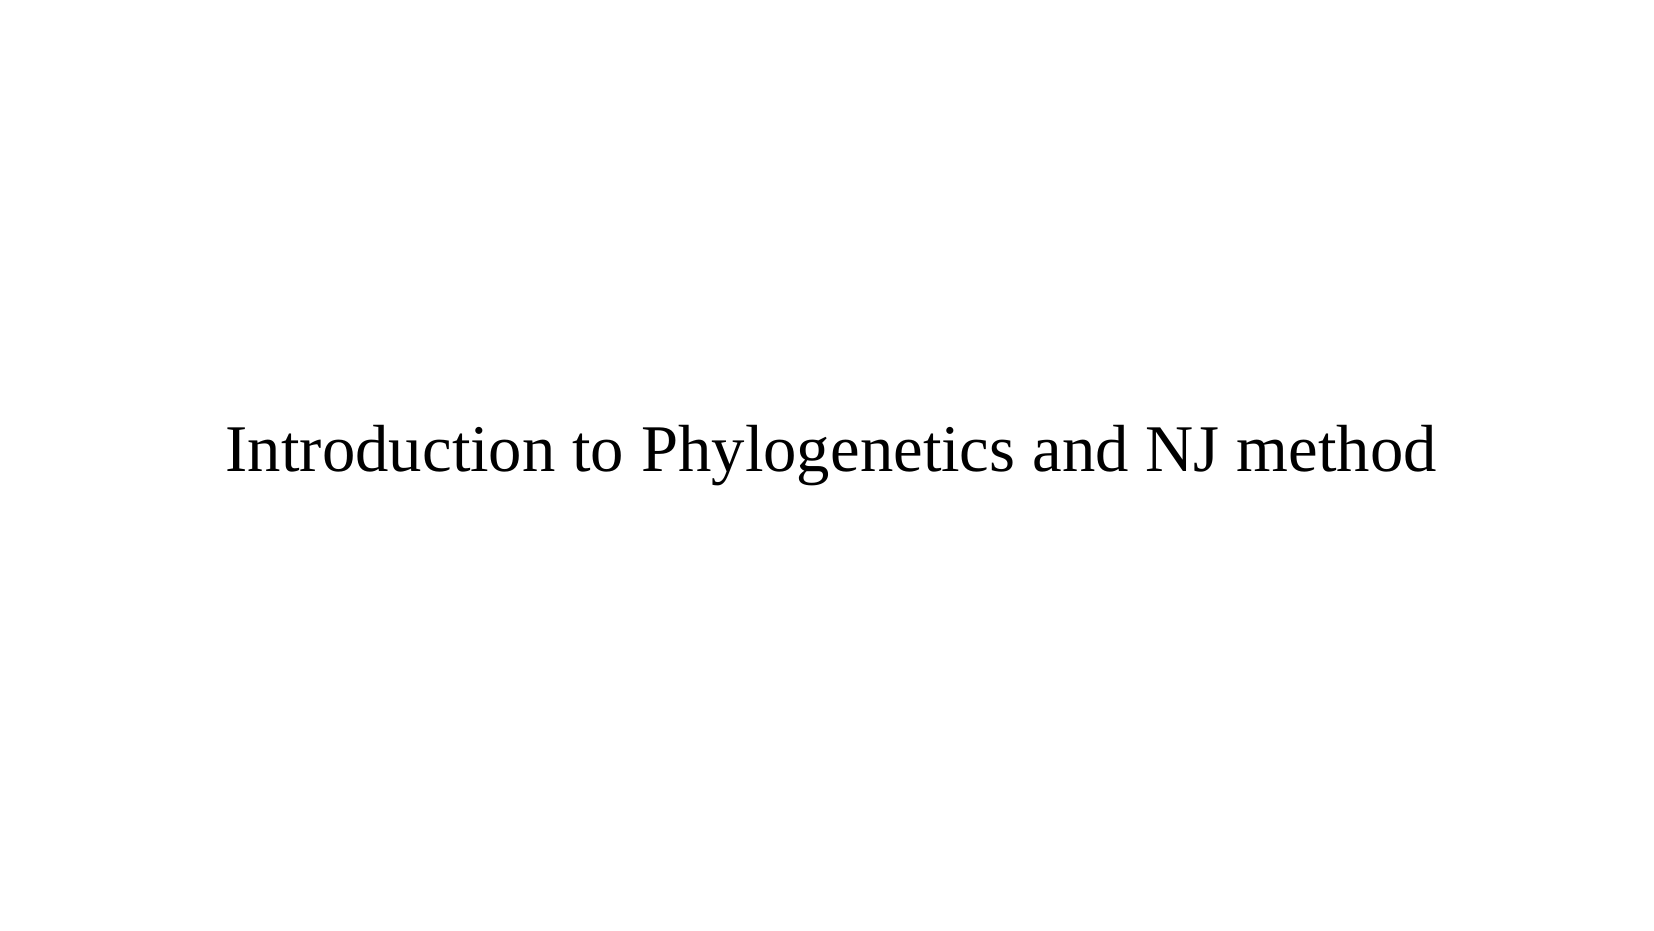

# Introduction to Phylogenetics and NJ method